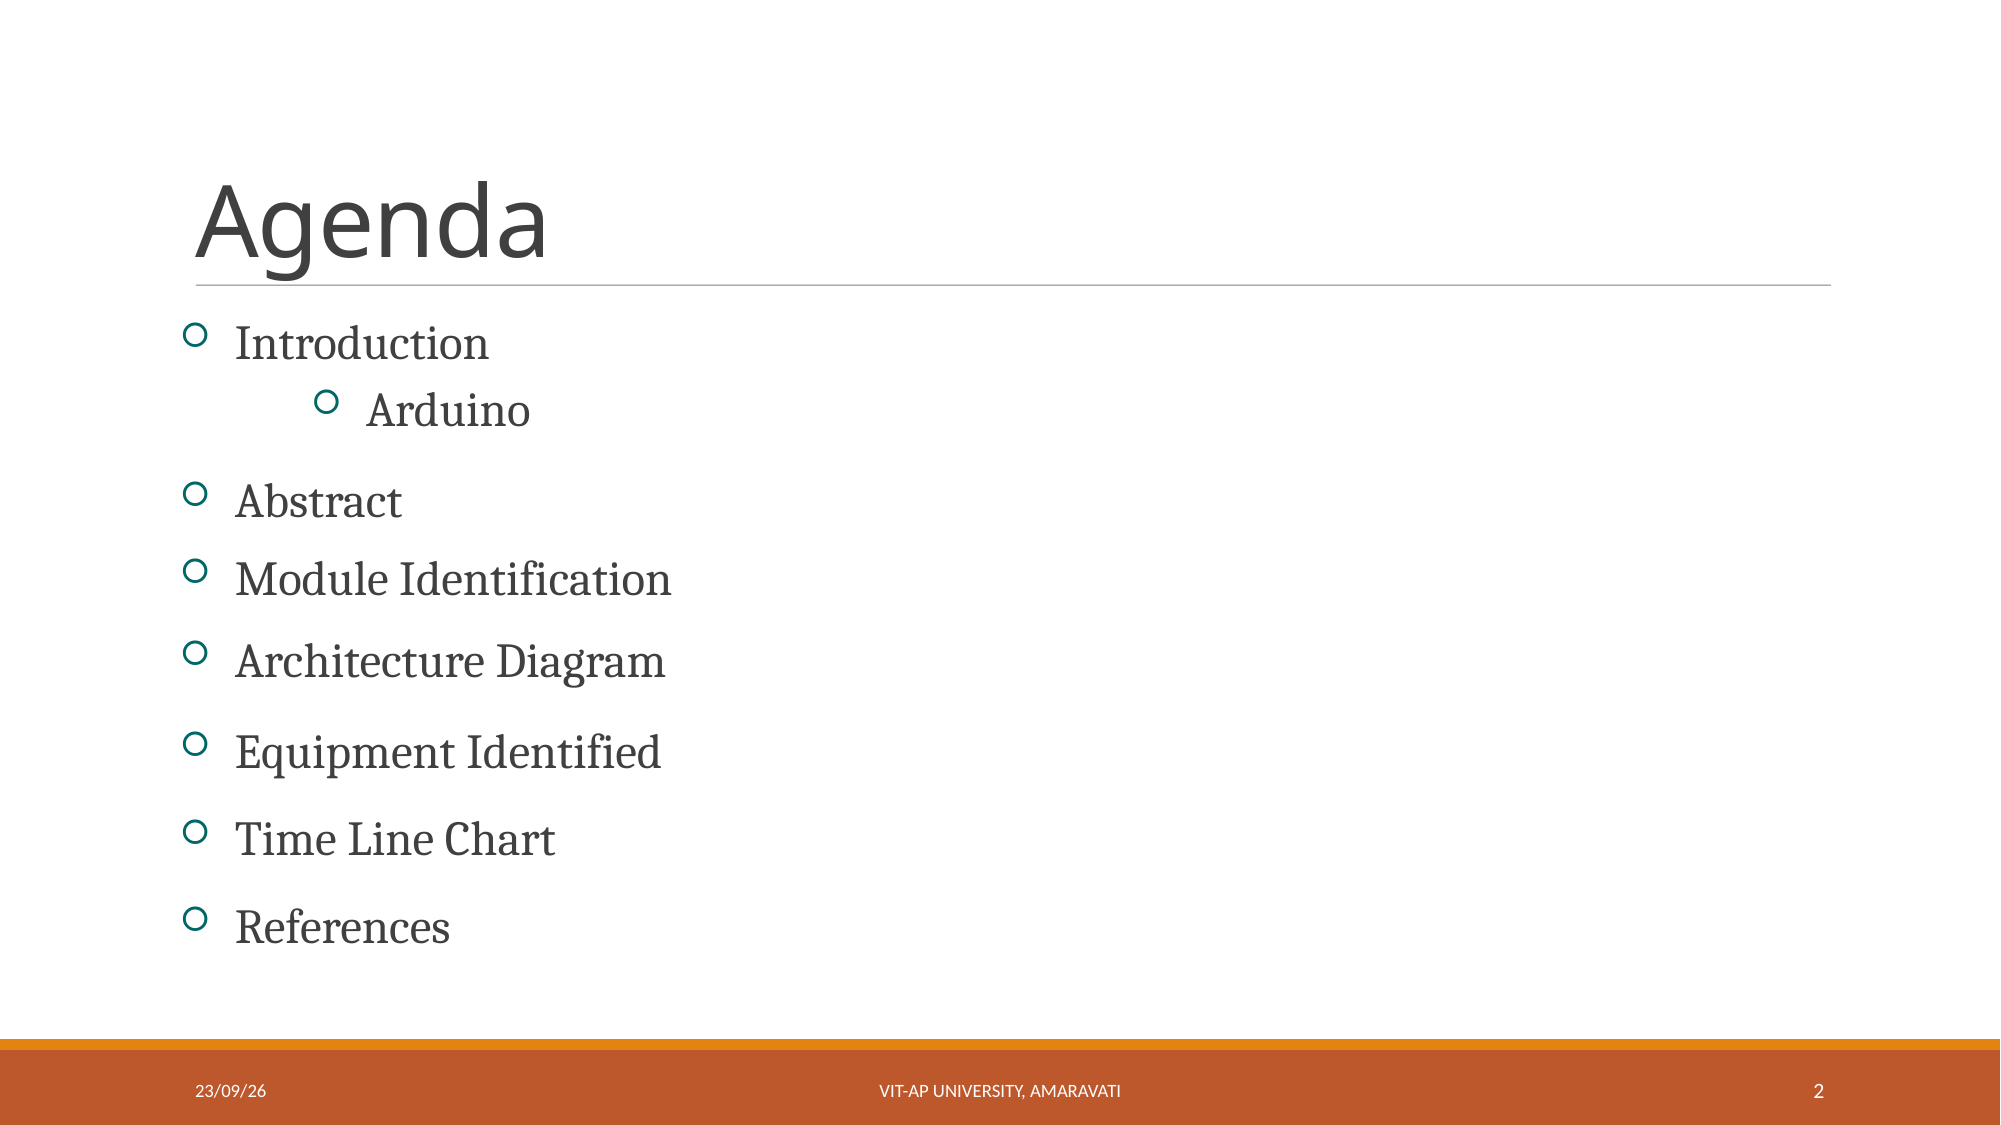

Agenda
# Introduction
Arduino
Abstract
Module Identification
Architecture Diagram
Equipment Identified
Time Line Chart
References
VIT-AP University, Amaravati